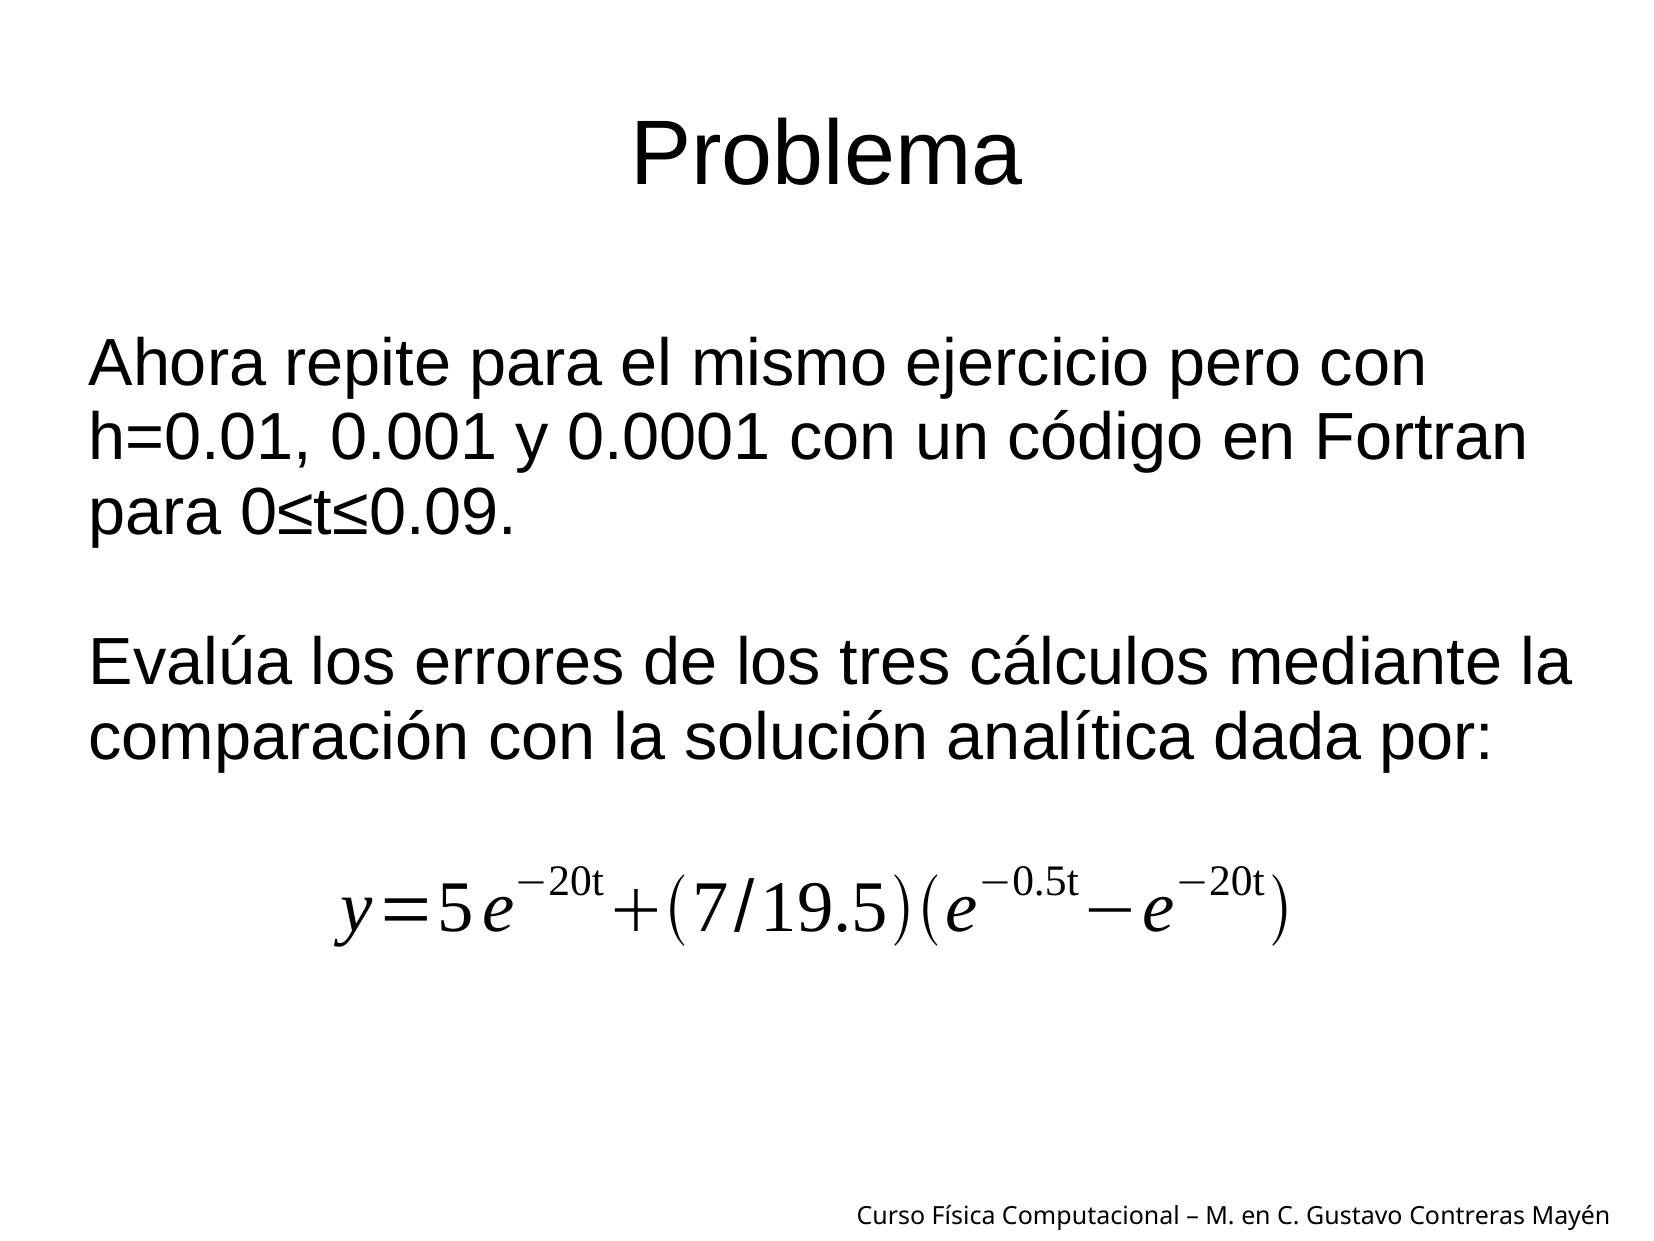

# Problema
Ahora repite para el mismo ejercicio pero con h=0.01, 0.001 y 0.0001 con un código en Fortran para 0≤t≤0.09.
Evalúa los errores de los tres cálculos mediante la comparación con la solución analítica dada por: